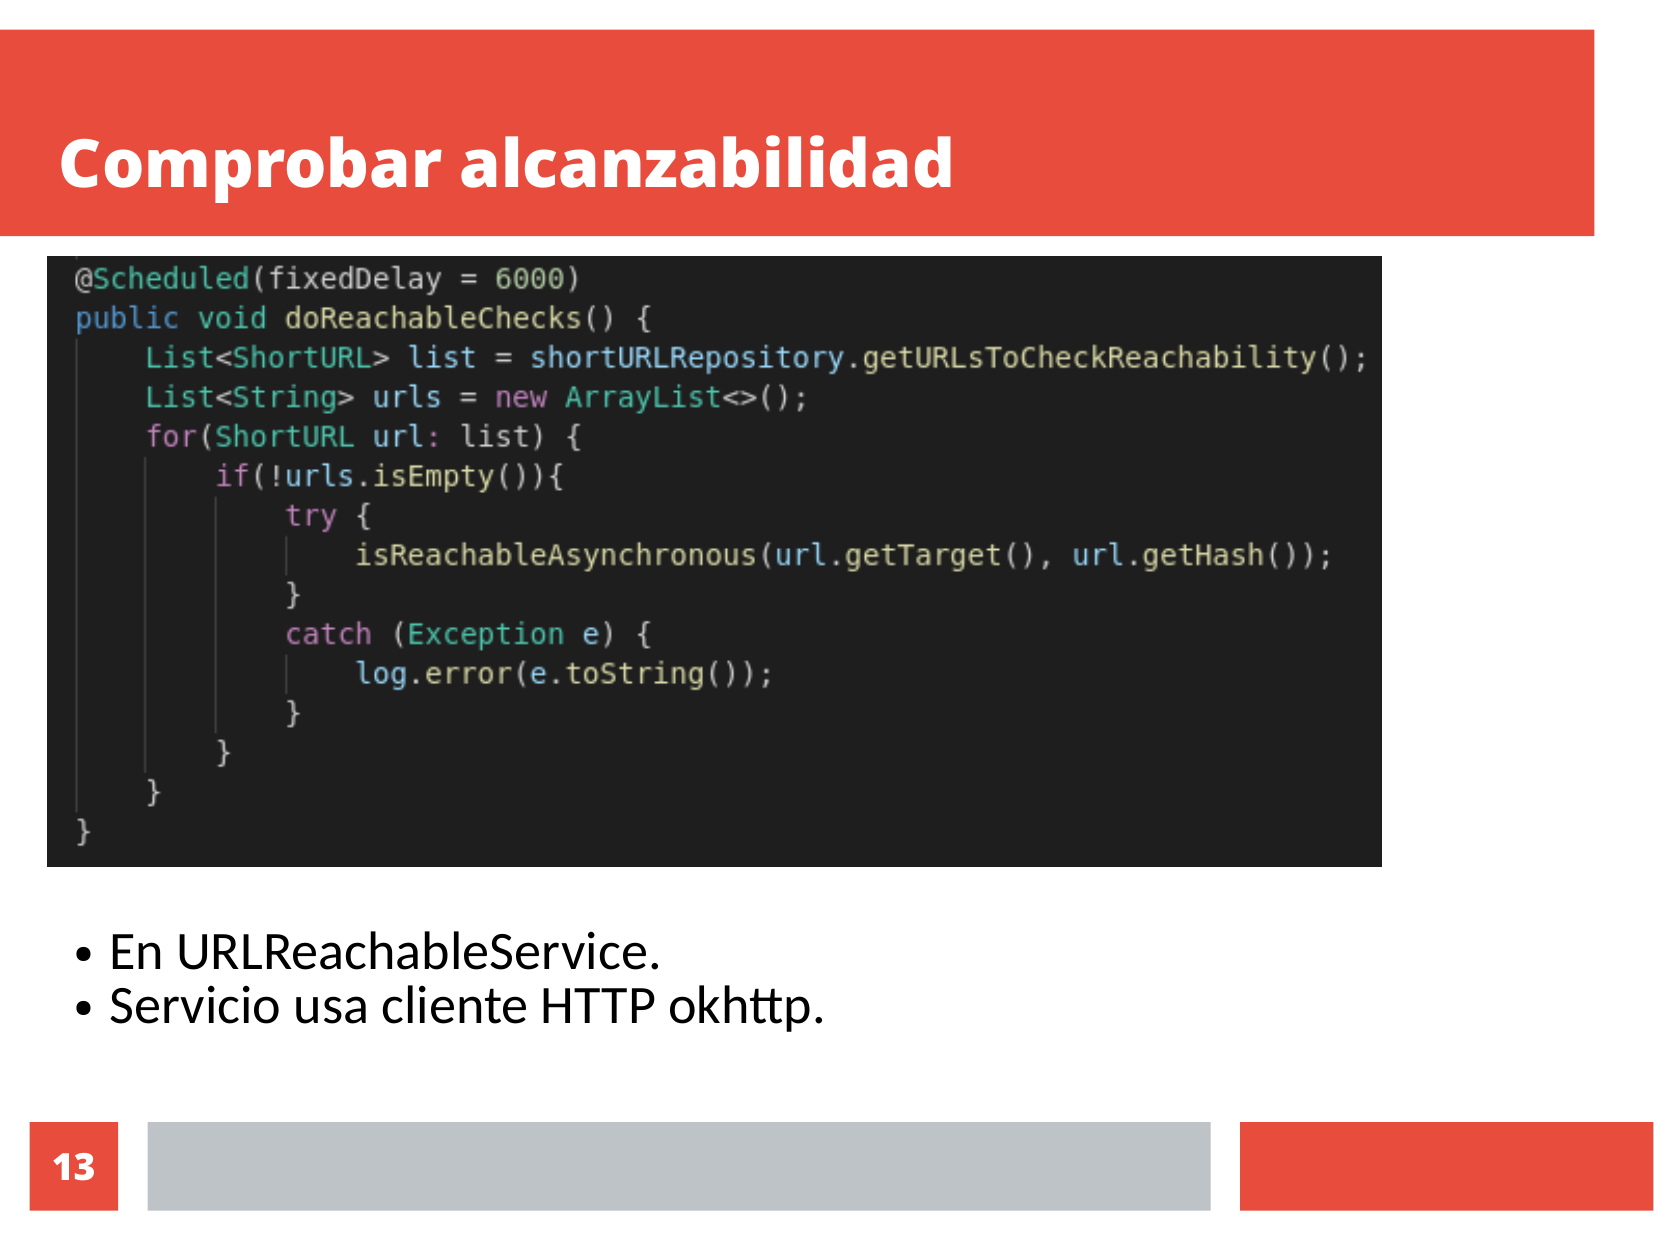

# Comprobar alcanzabilidad
En URLReachableService.
Servicio usa cliente HTTP okhttp.
13